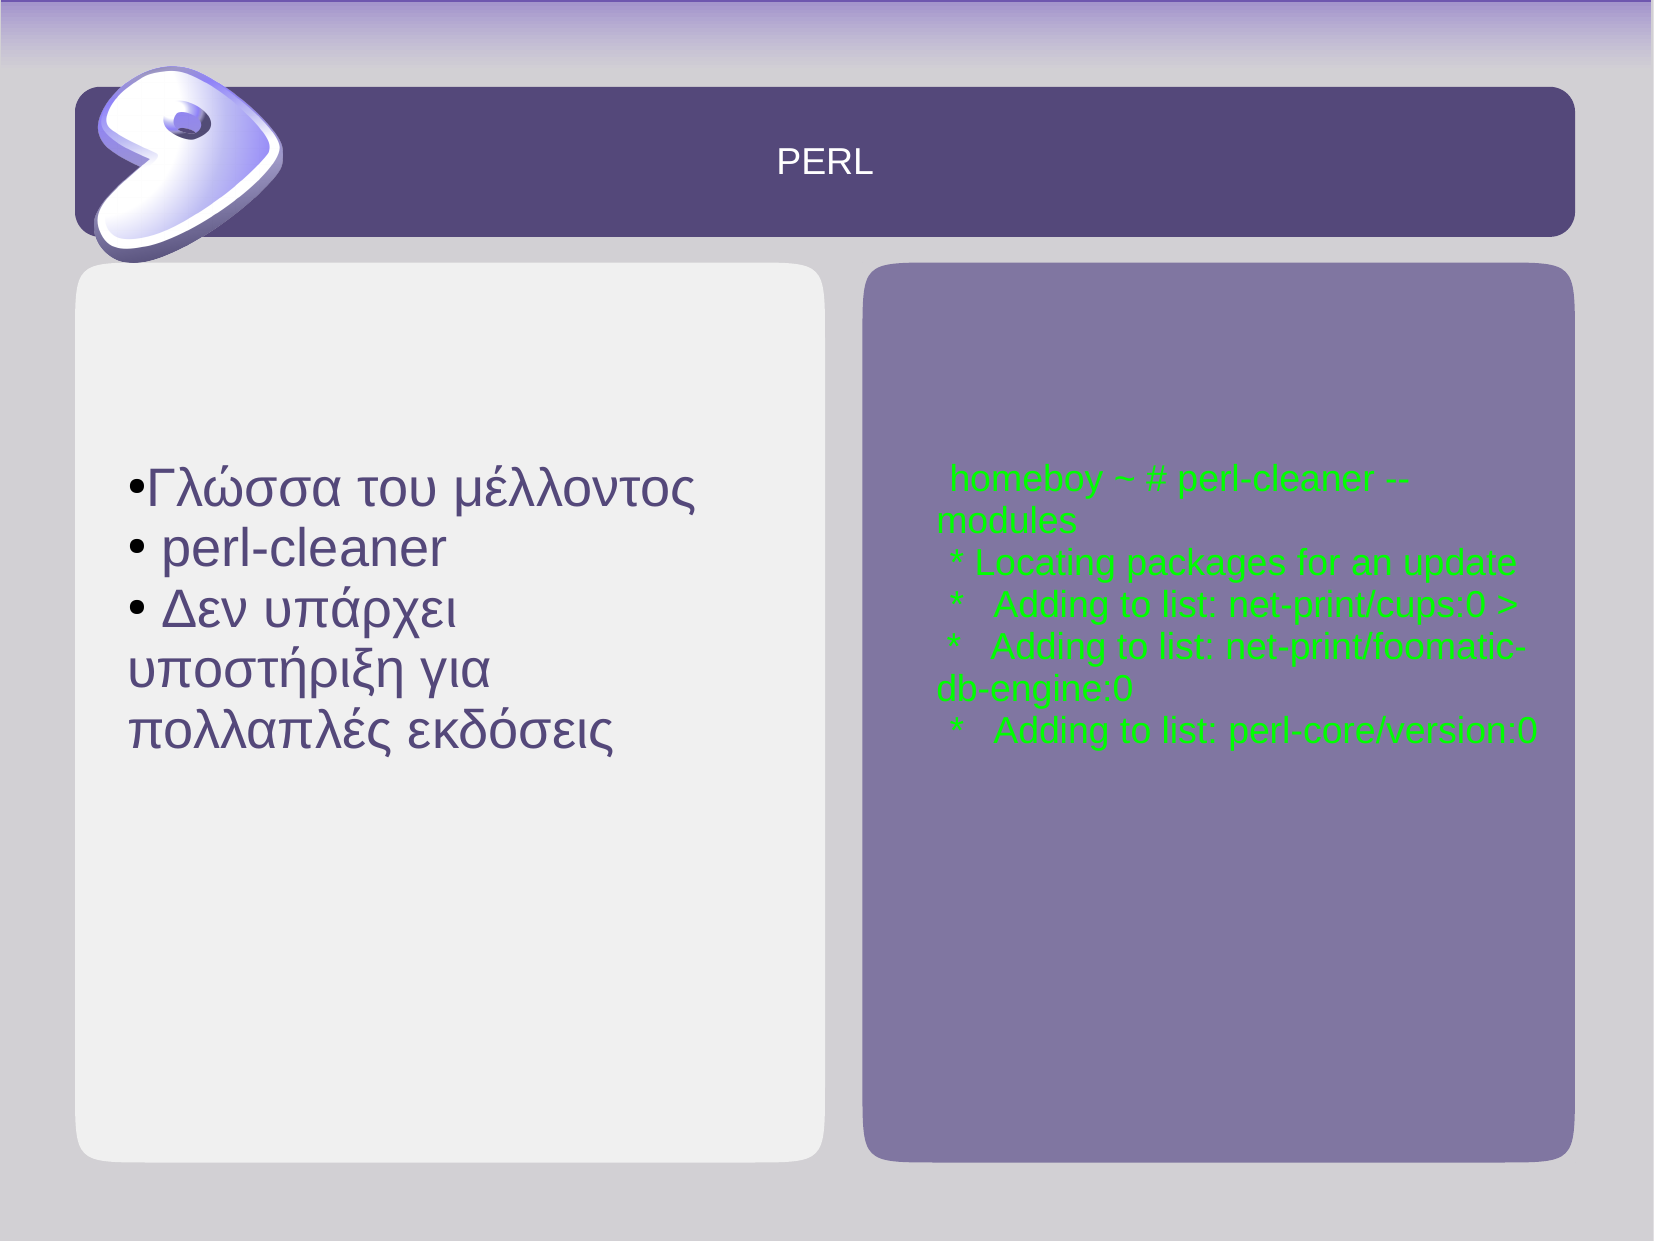

#
PERL
Γλώσσα του μέλλοντος
 perl-cleaner
 Δεν υπάρχει υποστήριξη για πολλαπλές εκδόσεις
homeboy ~ # perl-cleaner --modules
* Locating packages for an update
* Adding to list: net-print/cups:0 > * Adding to list: net-print/foomatic-db-engine:0
* Adding to list: perl-core/version:0